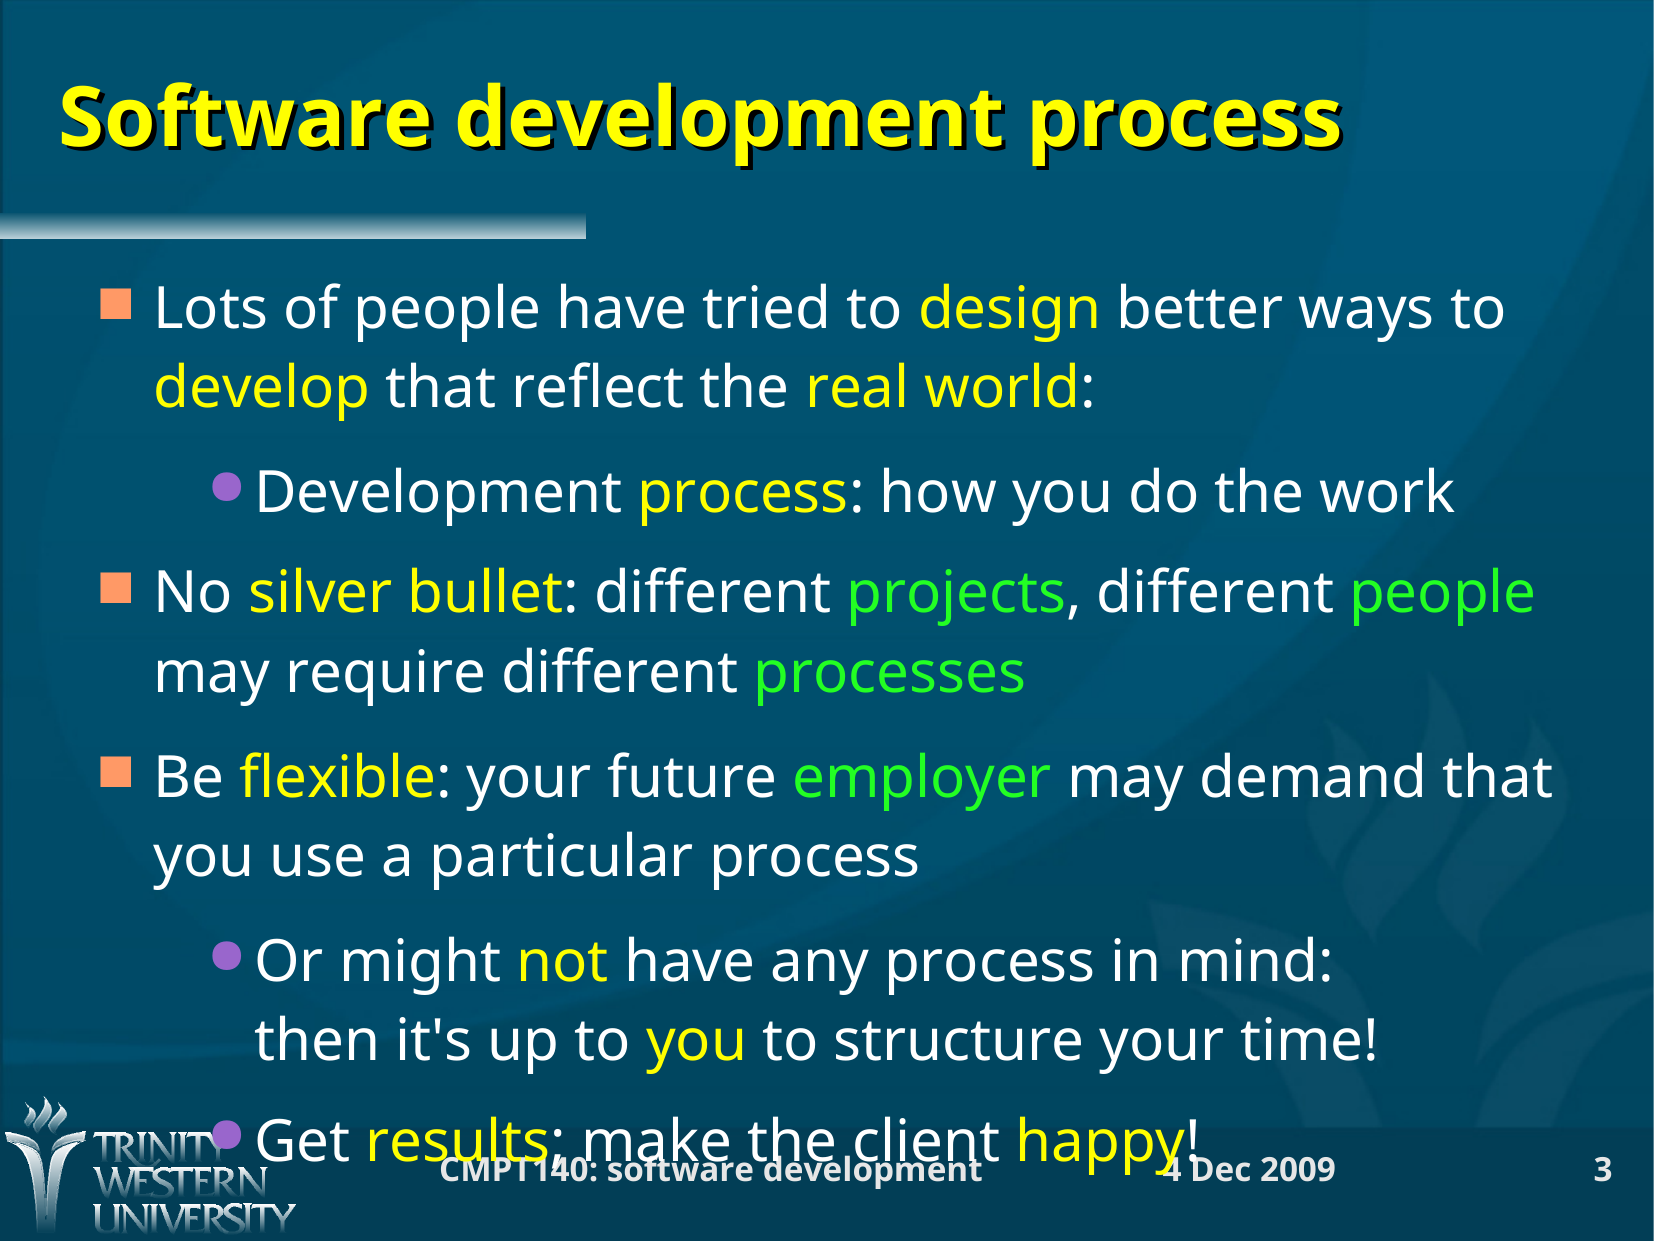

# Software development process
Lots of people have tried to design better ways to develop that reflect the real world:
Development process: how you do the work
No silver bullet: different projects, different people may require different processes
Be flexible: your future employer may demand that you use a particular process
Or might not have any process in mind:
then it's up to you to structure your time!
Get results; make the client happy!
CMPT140: software development
4 Dec 2009
3